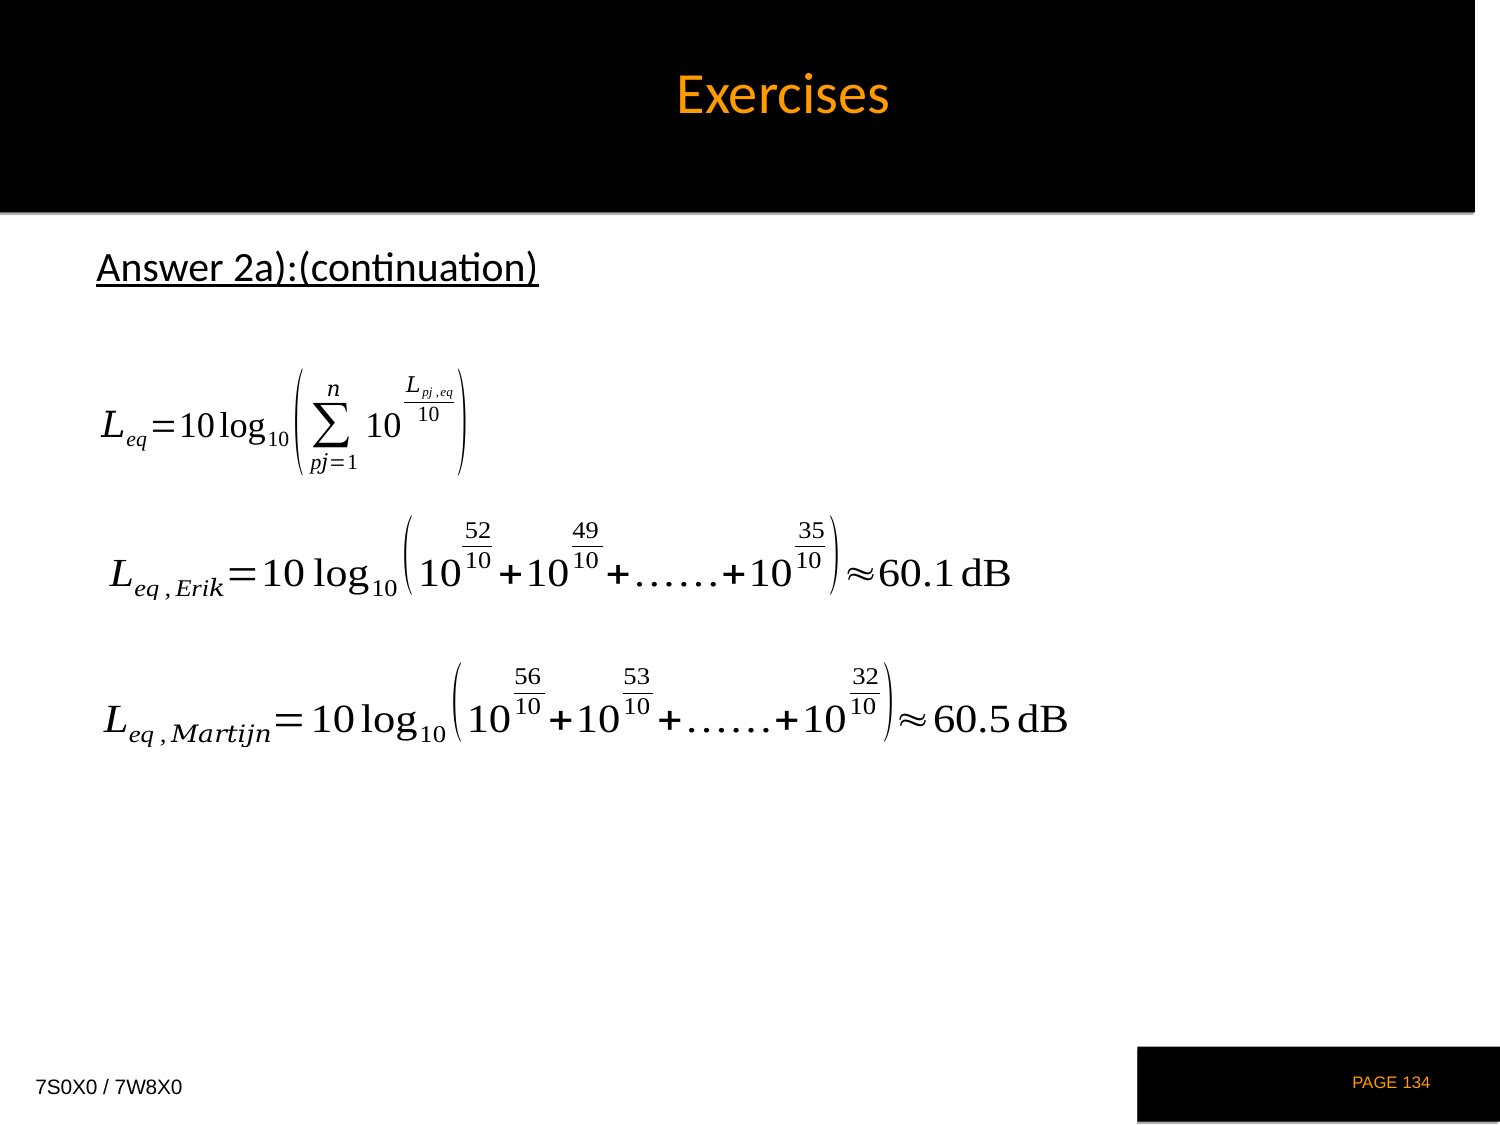

#
Exercises
Answer 2a):(continuation)
PAGE 4
7S0X0 / 7W8X0
2017/02/09
PAGE